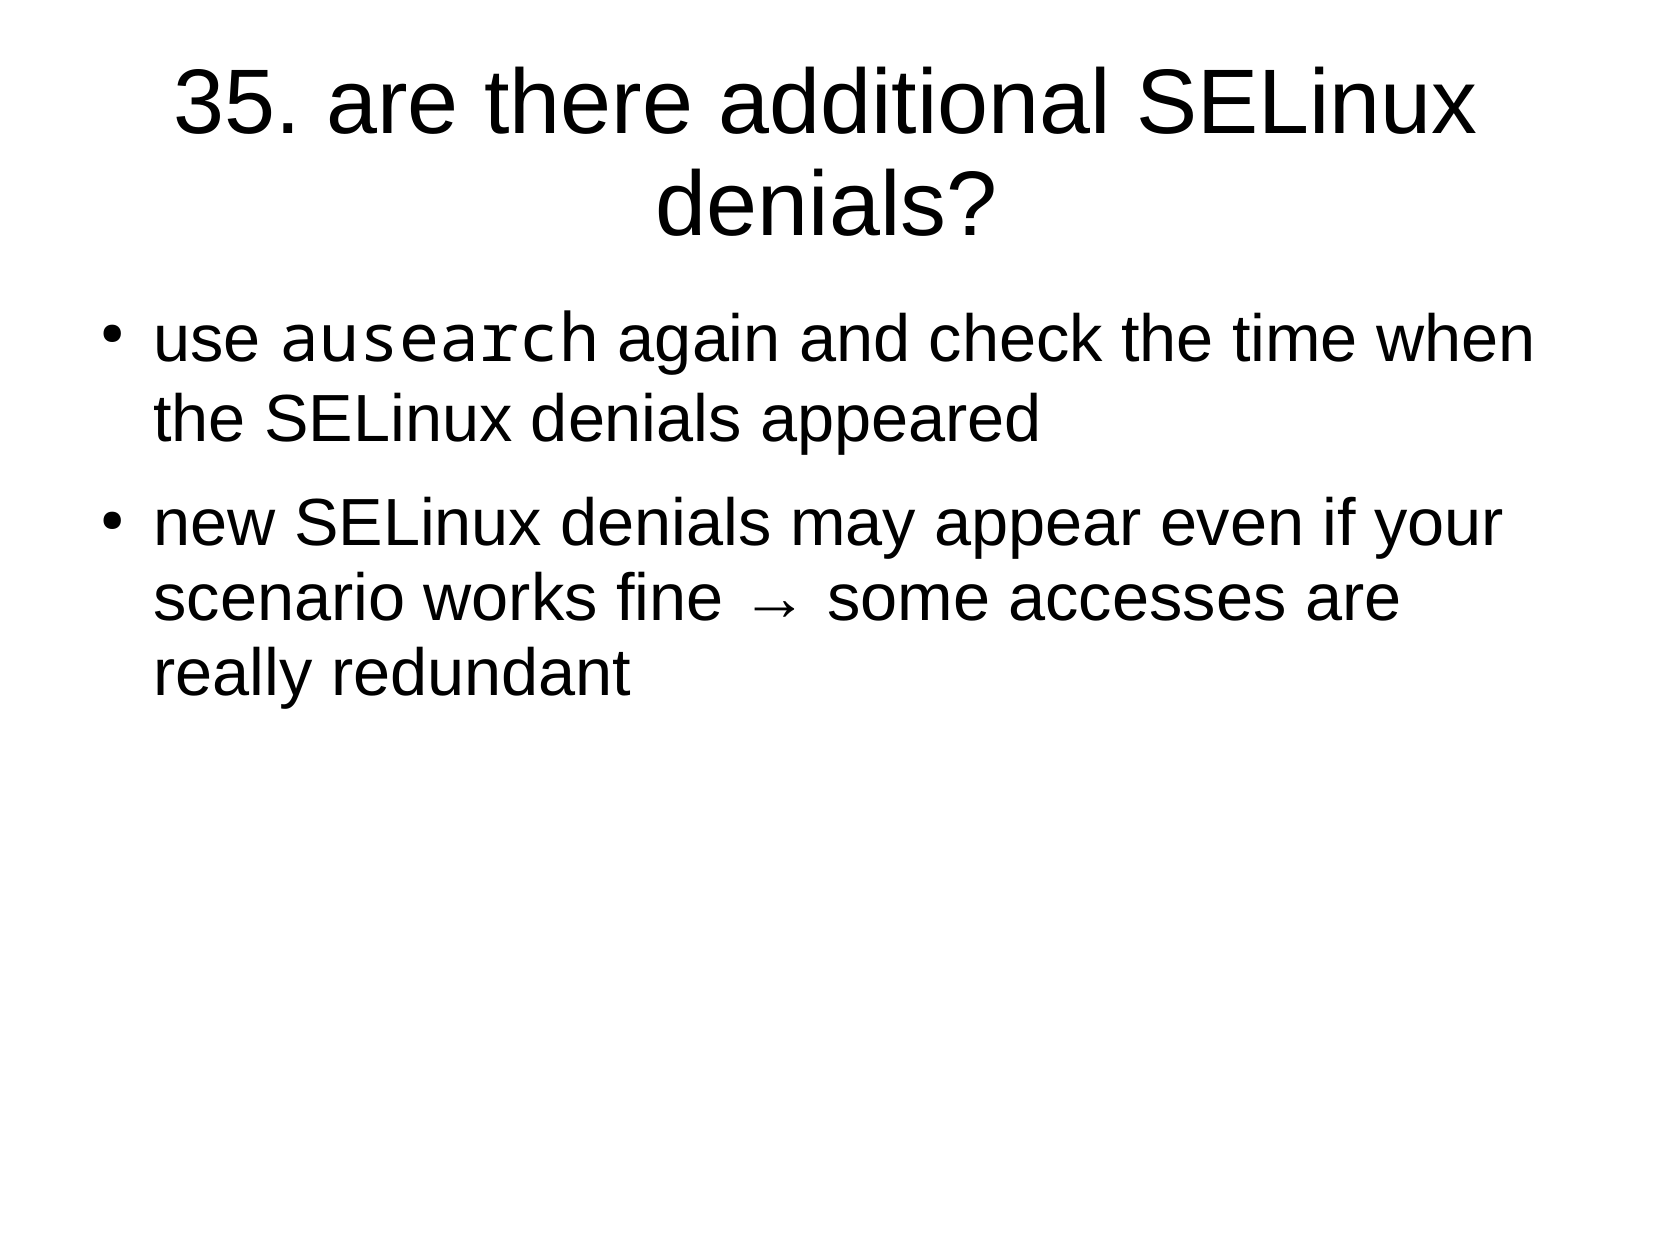

# 35. are there additional SELinux denials?
use ausearch again and check the time when the SELinux denials appeared
new SELinux denials may appear even if your scenario works fine → some accesses are really redundant